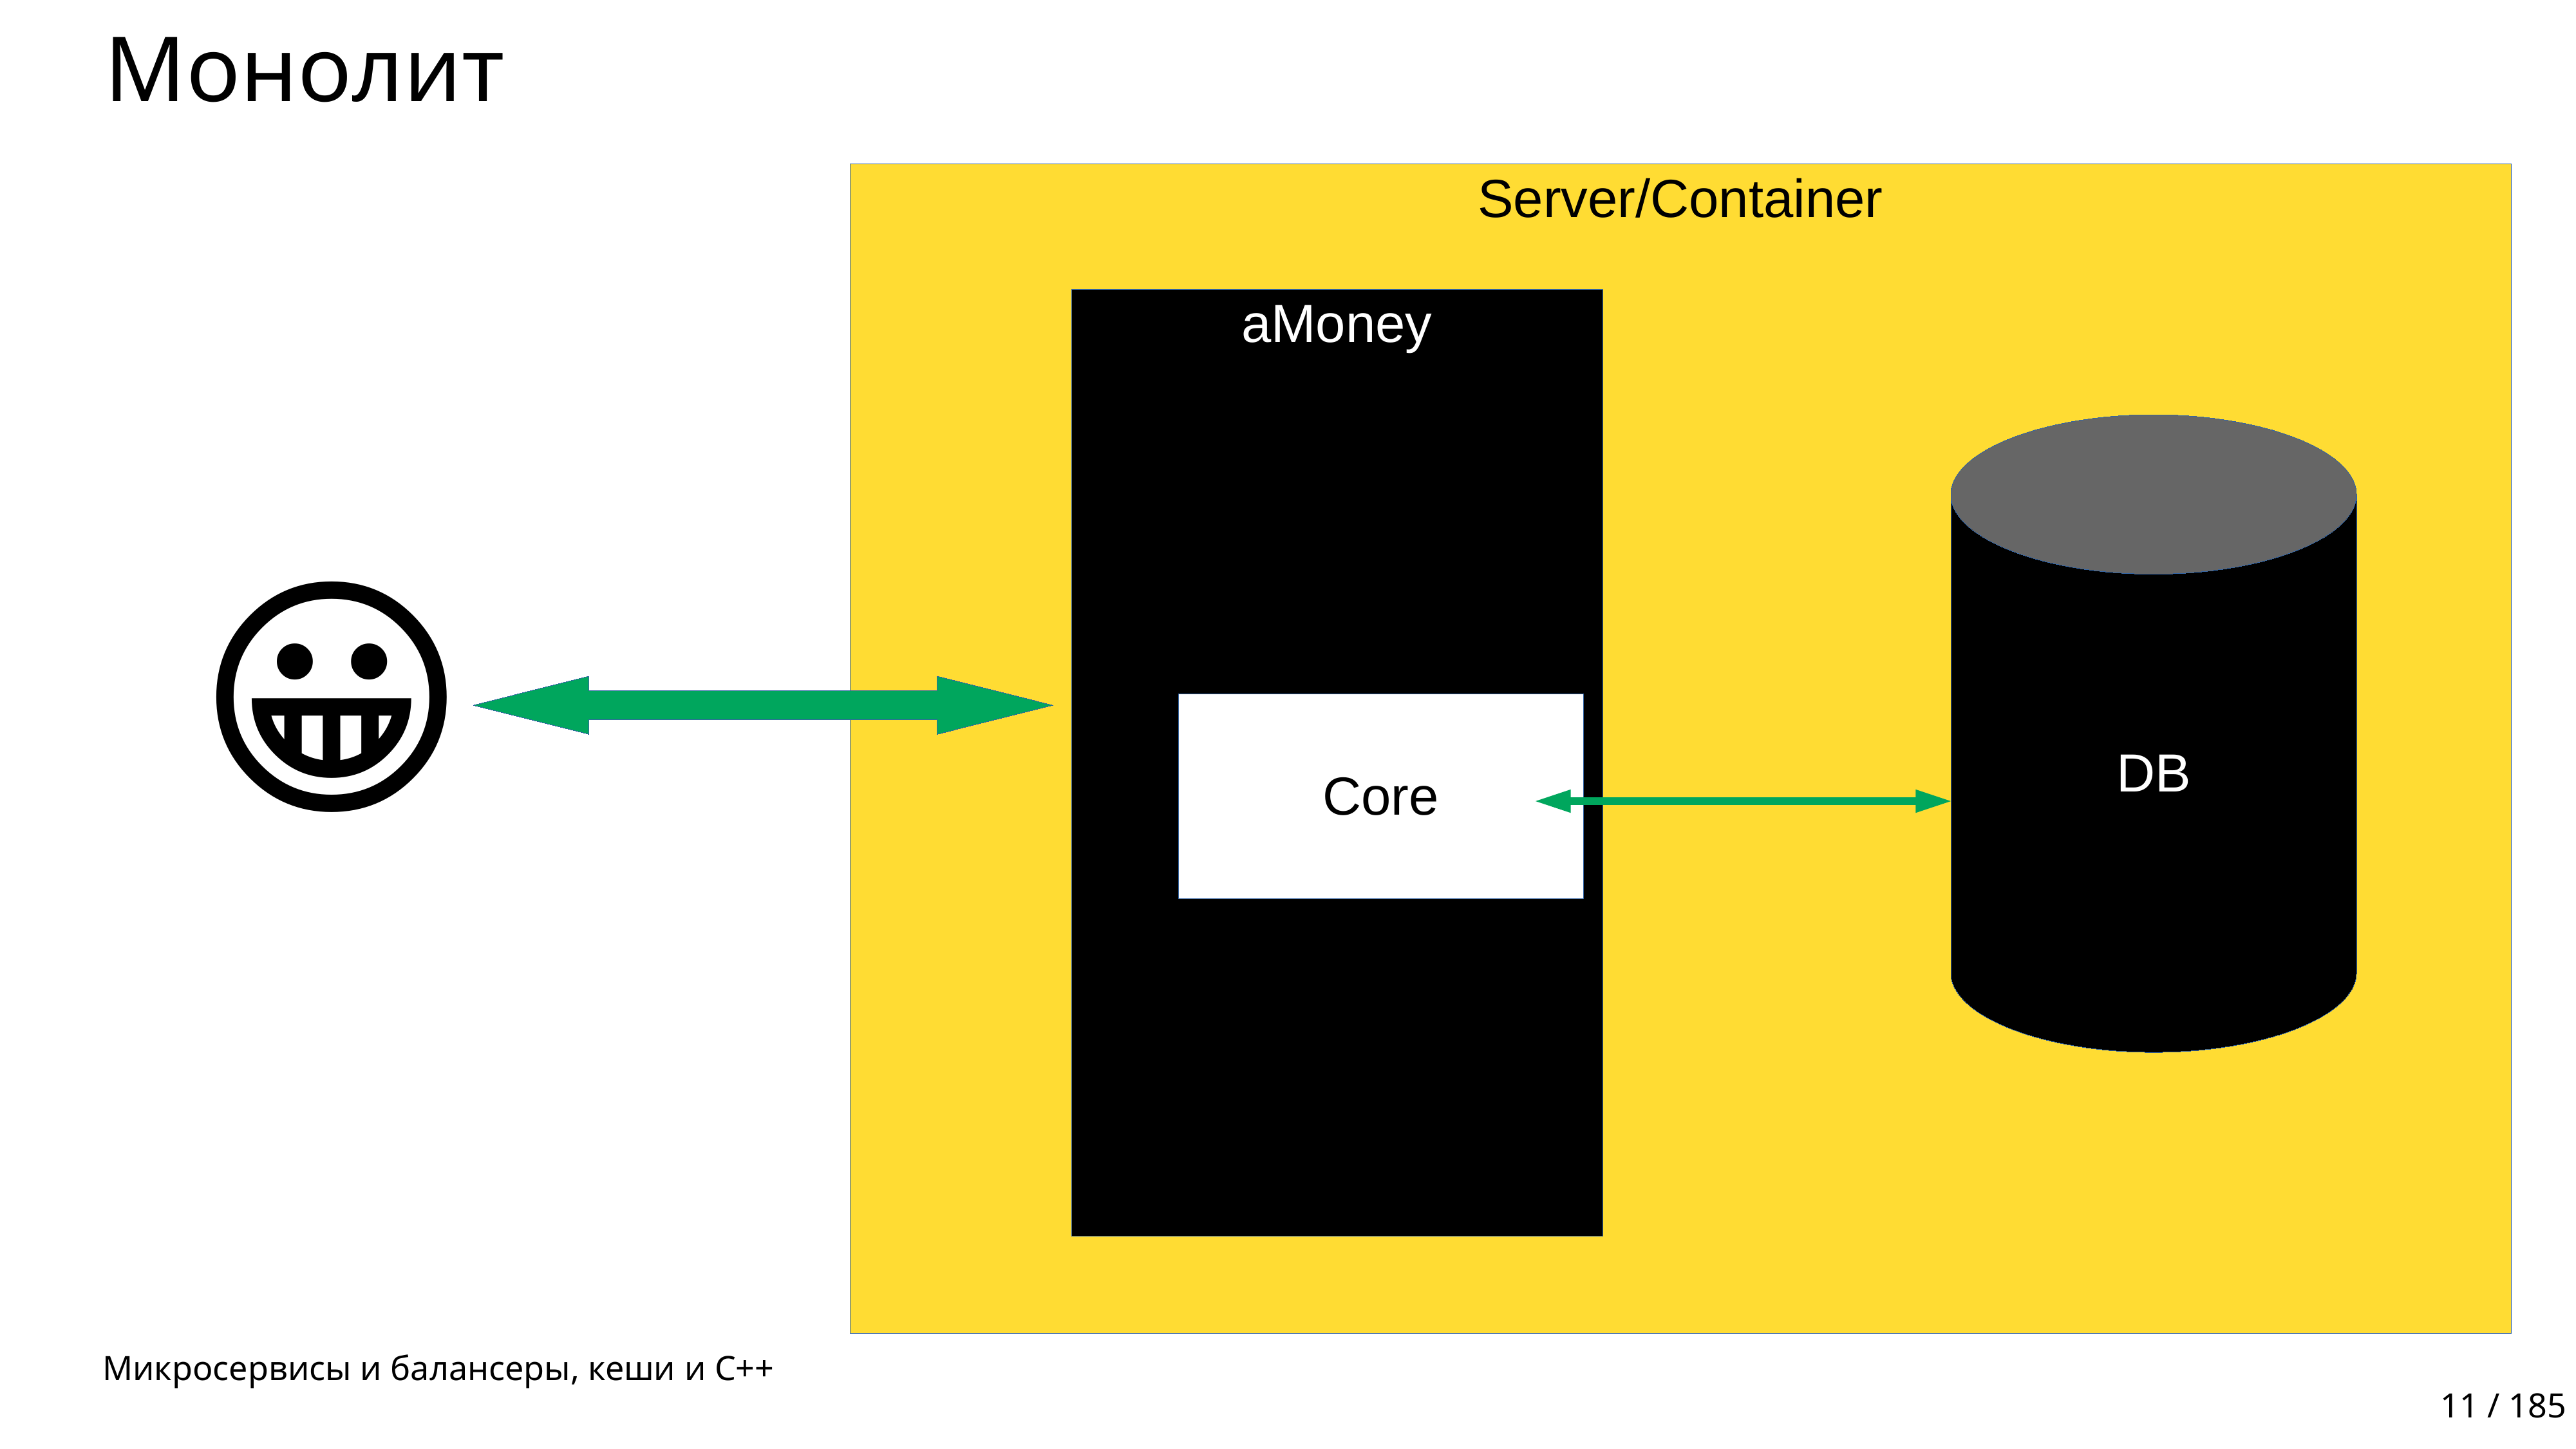

Монолит
Server/Container
aMoney
DB
😀️
Core
# Микросервисы и балансеры, кеши и C++